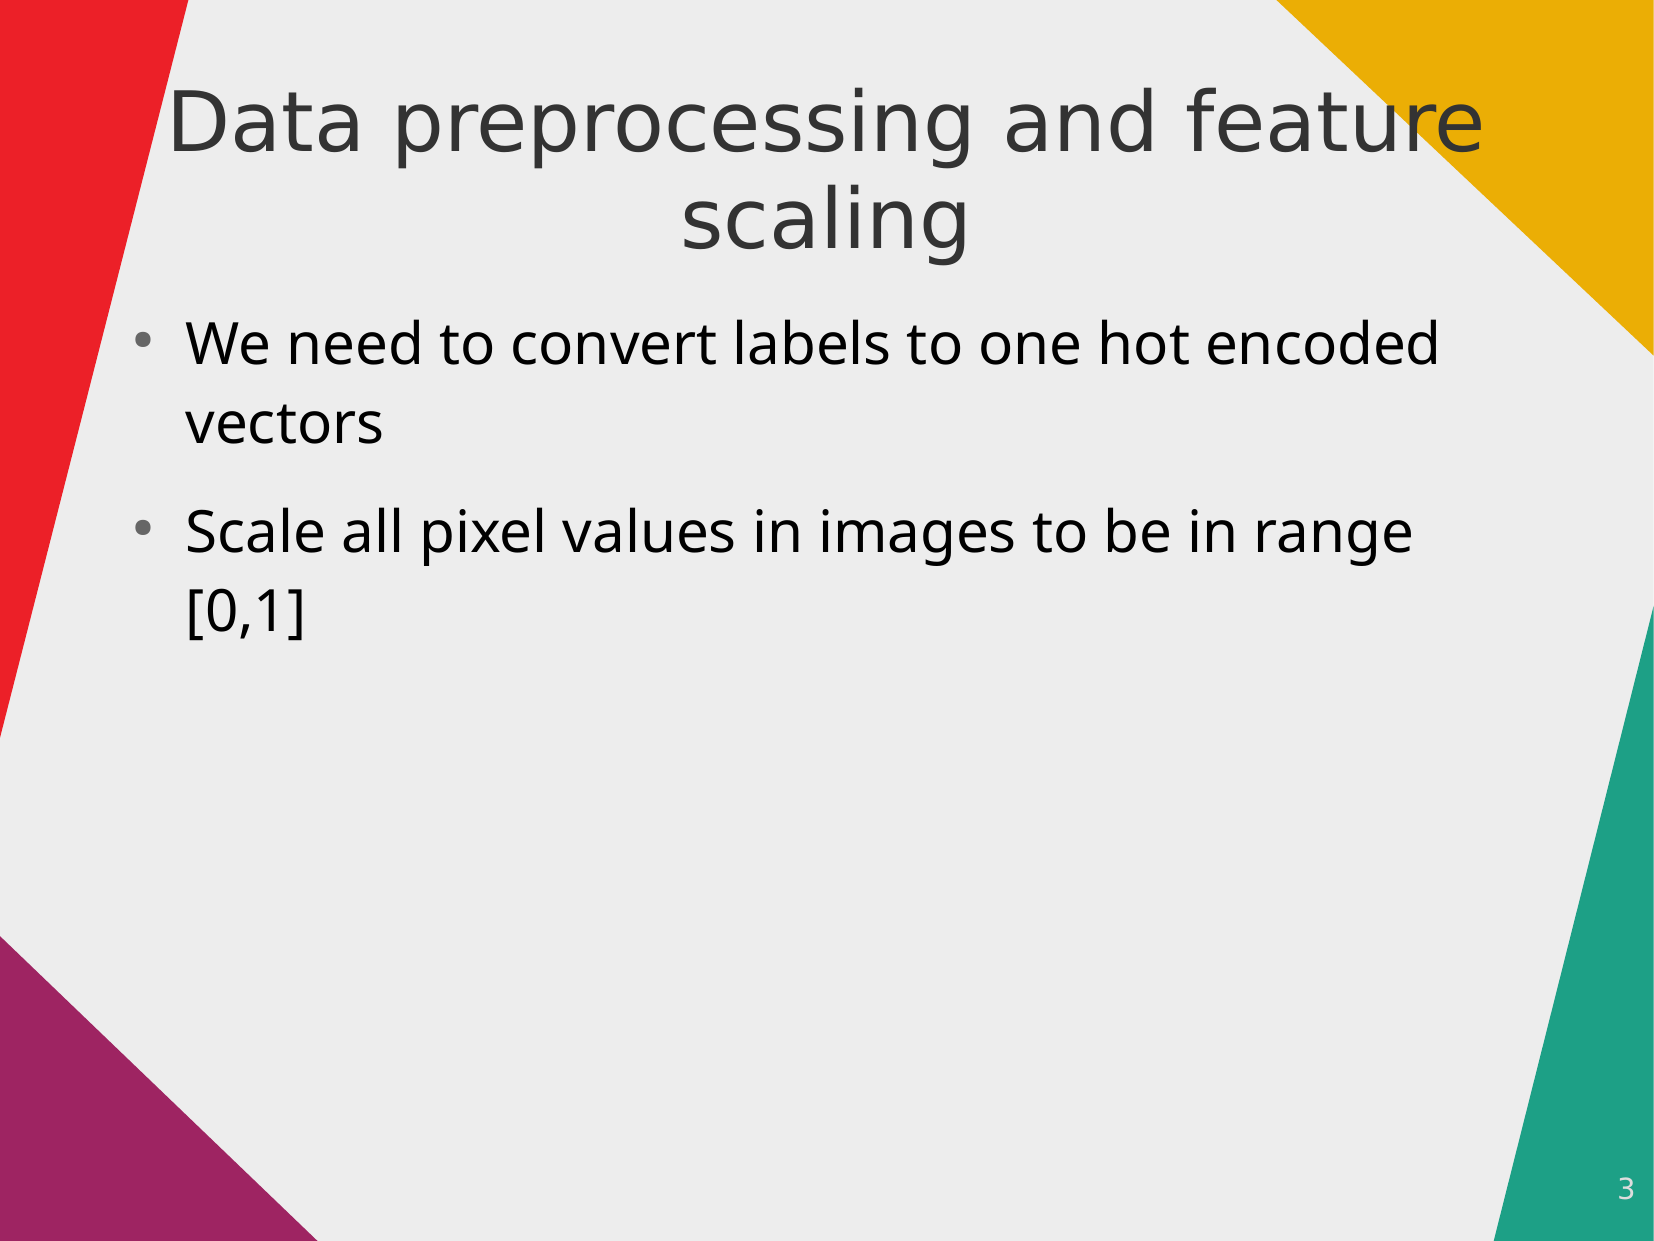

# Data preprocessing and feature scaling
We need to convert labels to one hot encoded vectors
Scale all pixel values in images to be in range [0,1]
3